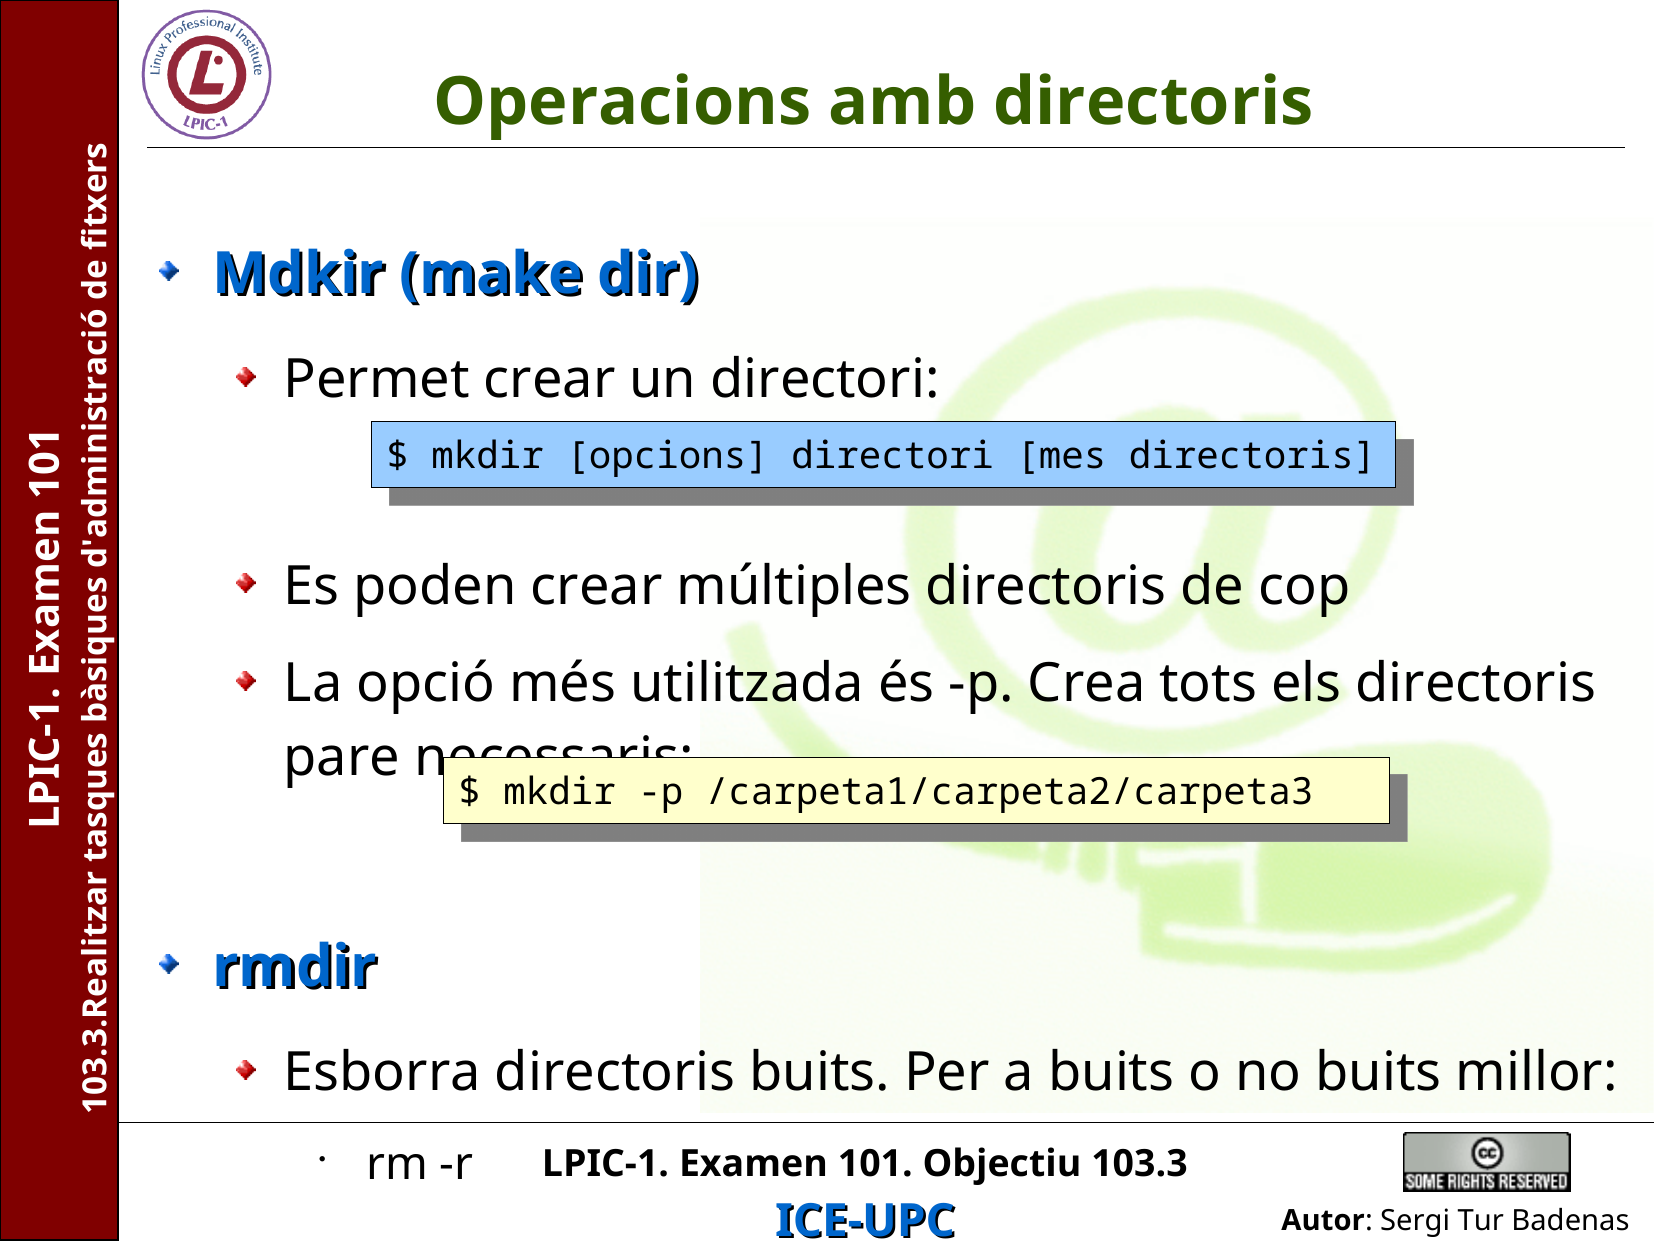

# Operacions amb directoris
Mdkir (make dir)
Permet crear un directori:
Es poden crear múltiples directoris de cop
La opció més utilitzada és -p. Crea tots els directoris pare necessaris:
rmdir
Esborra directoris buits. Per a buits o no buits millor:
 rm -r
$ mkdir [opcions] directori [mes directoris]
$ mkdir -p /carpeta1/carpeta2/carpeta3